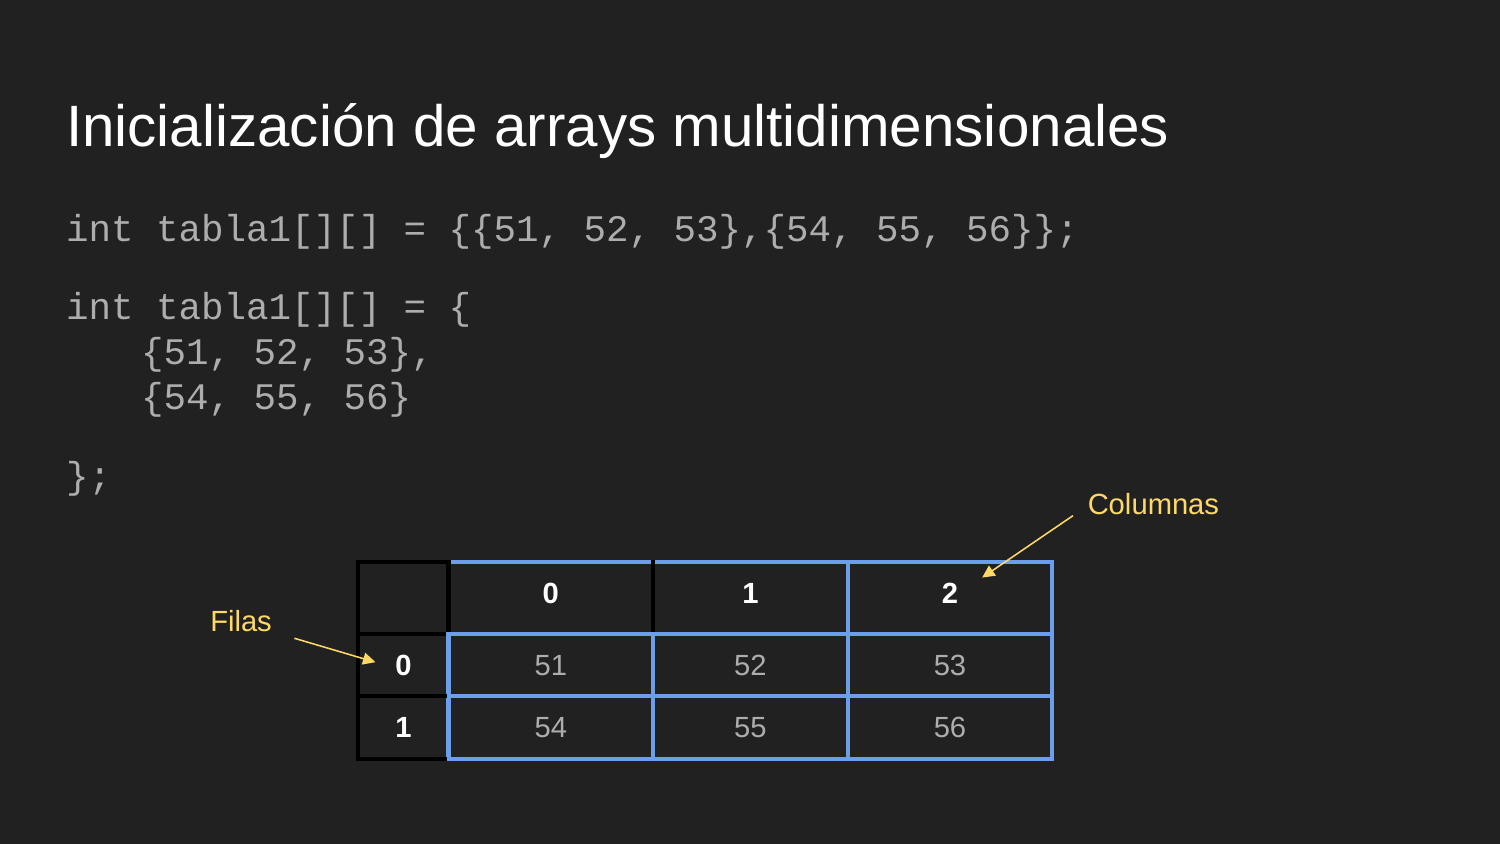

# Inicialización de arrays multidimensionales
int tabla1[][] = {{51, 52, 53},{54, 55, 56}};
int tabla1[][] = {
	{51, 52, 53},
	{54, 55, 56}
};
Columnas
| | 0 | 1 | 2 |
| --- | --- | --- | --- |
| 0 | 51 | 52 | 53 |
| 1 | 54 | 55 | 56 |
Filas